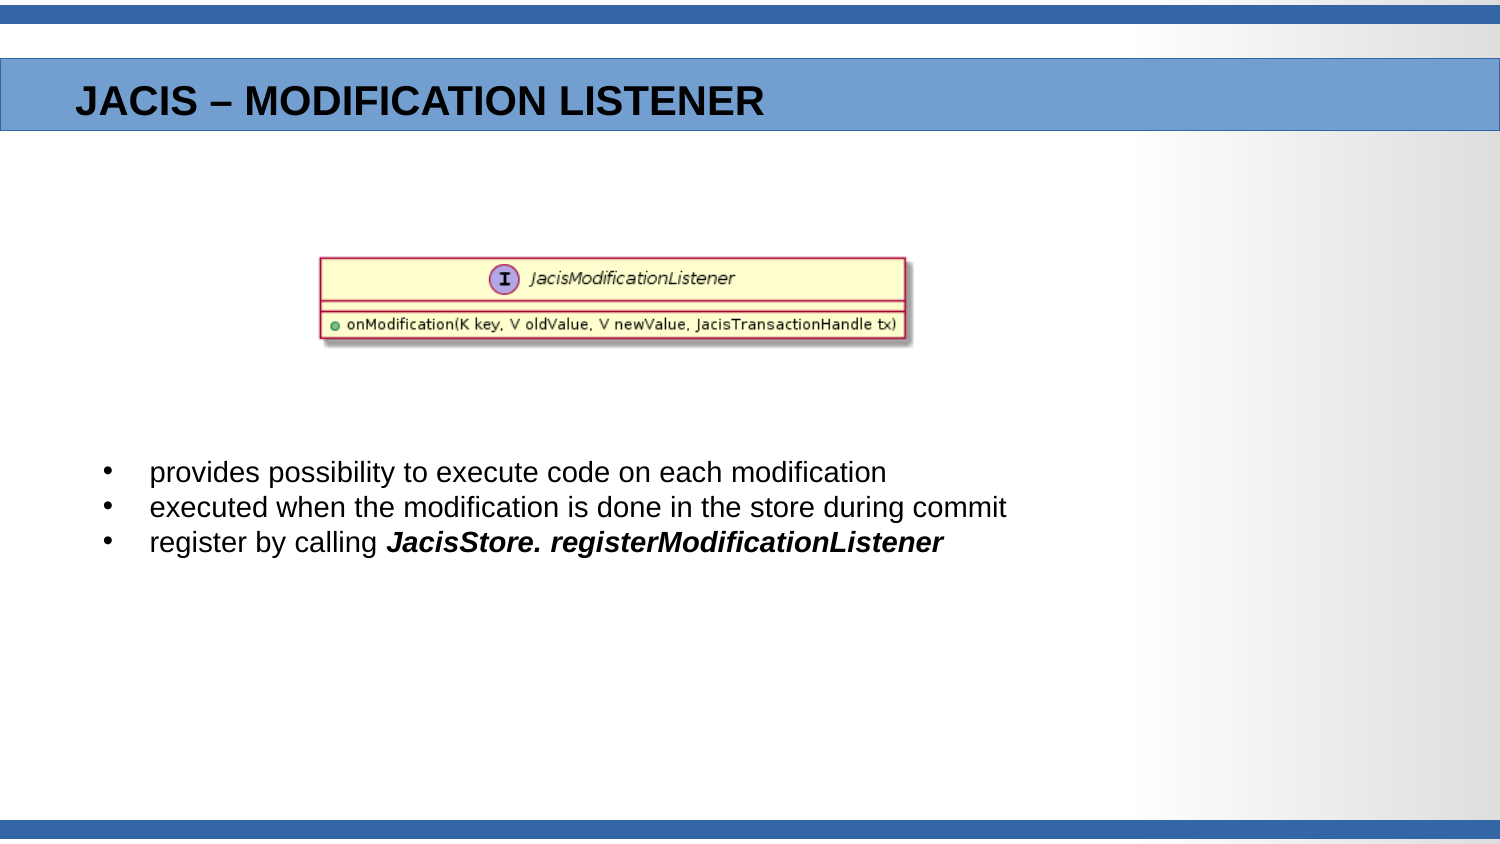

# JACIS – modification listener
provides possibility to execute code on each modification
executed when the modification is done in the store during commit
register by calling JacisStore. registerModificationListener